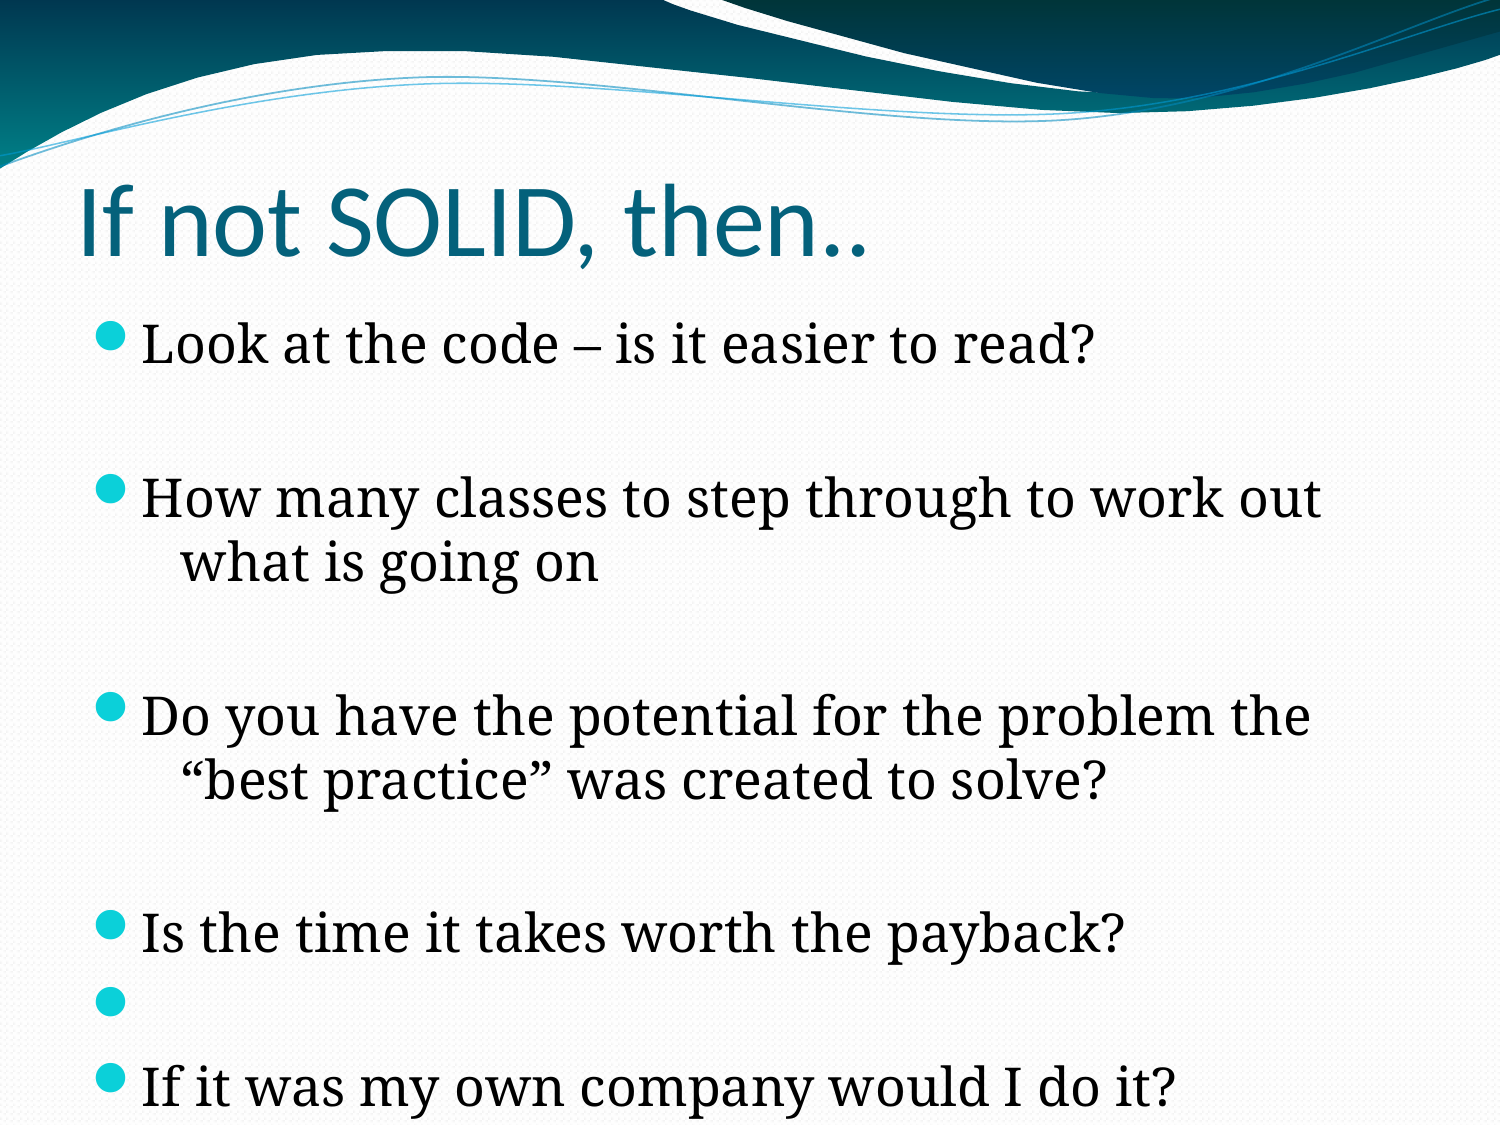

# If not SOLID, then..
Look at the code – is it easier to read?
How many classes to step through to work out what is going on
Do you have the potential for the problem the “best practice” was created to solve?
Is the time it takes worth the payback?
If it was my own company would I do it?